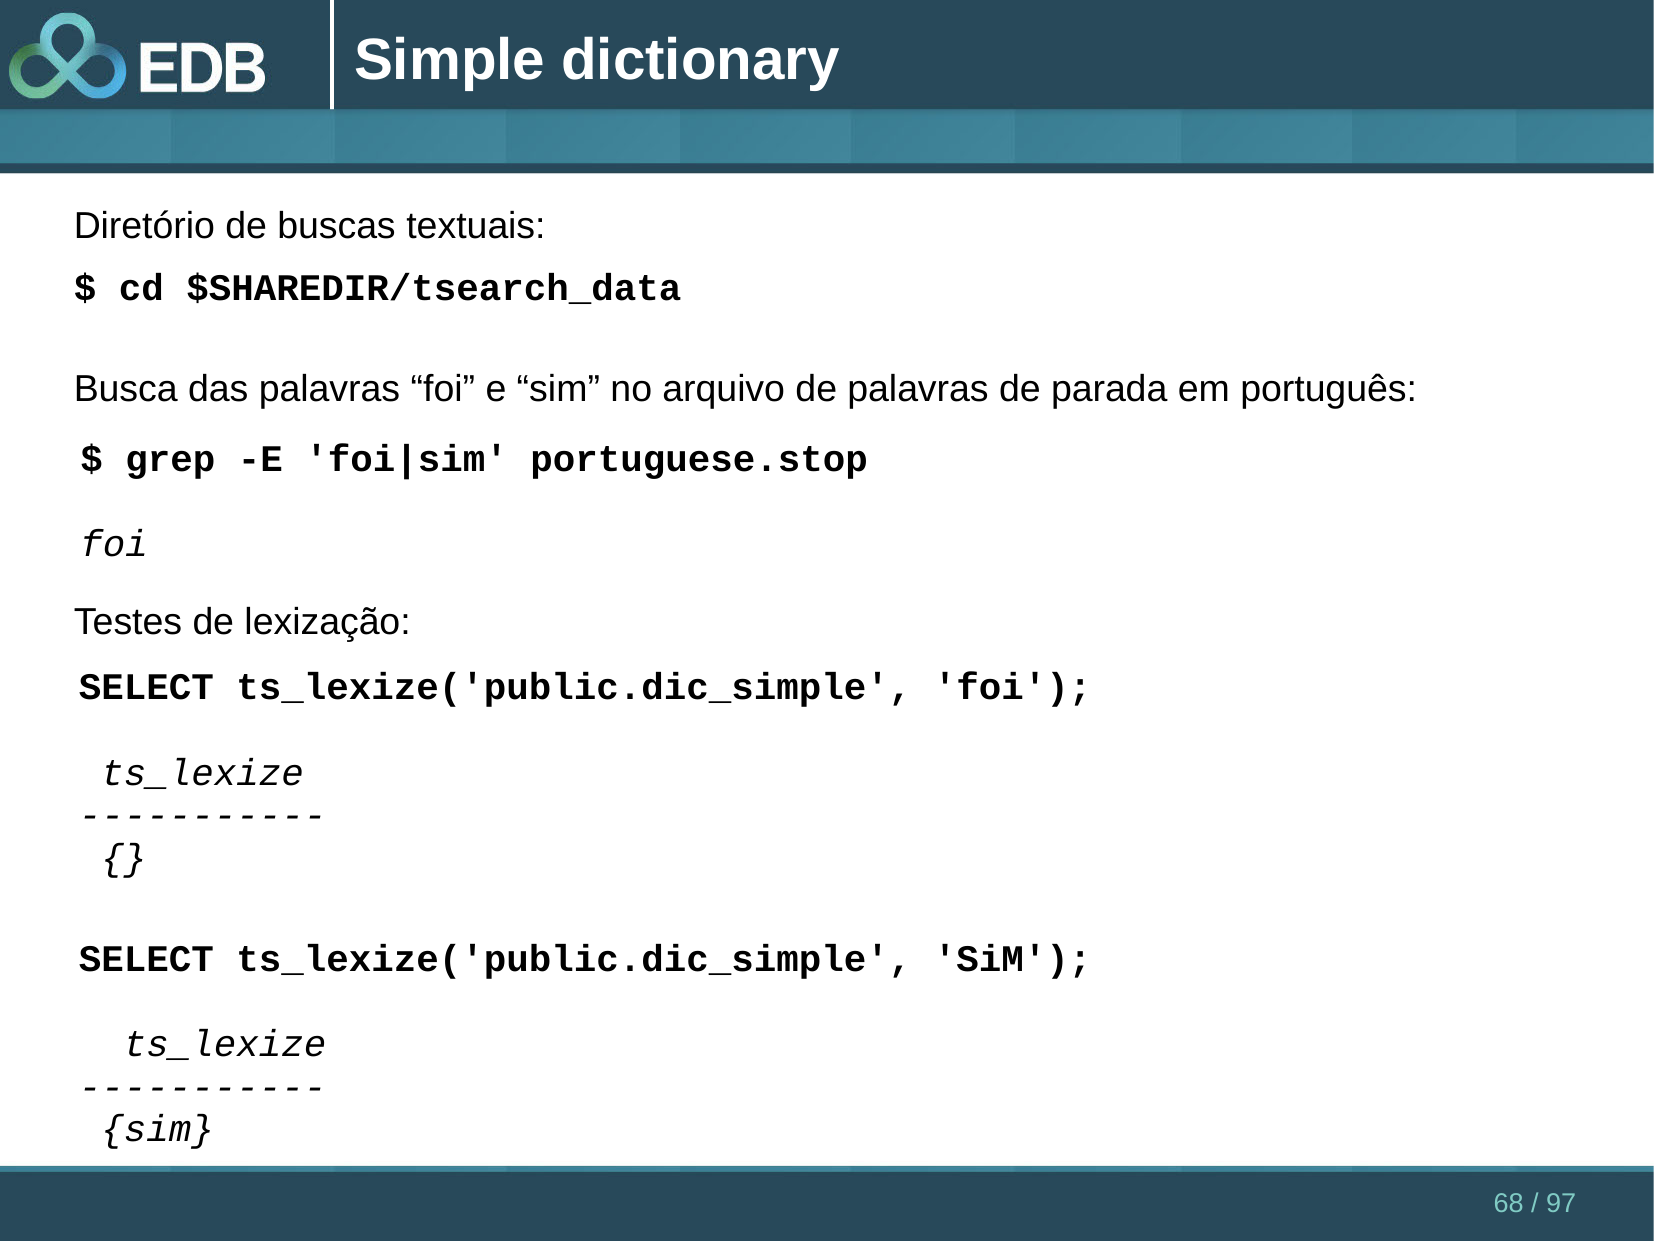

# Simple dictionary
Diretório de buscas textuais:
$ cd $SHAREDIR/tsearch_data
Busca das palavras “foi” e “sim” no arquivo de palavras de parada em português:
$ grep -E 'foi|sim' portuguese.stop
foi
Testes de lexização:
SELECT ts_lexize('public.dic_simple', 'foi');
 ts_lexize
-----------
 {}
SELECT ts_lexize('public.dic_simple', 'SiM');
 ts_lexize
-----------
 {sim}